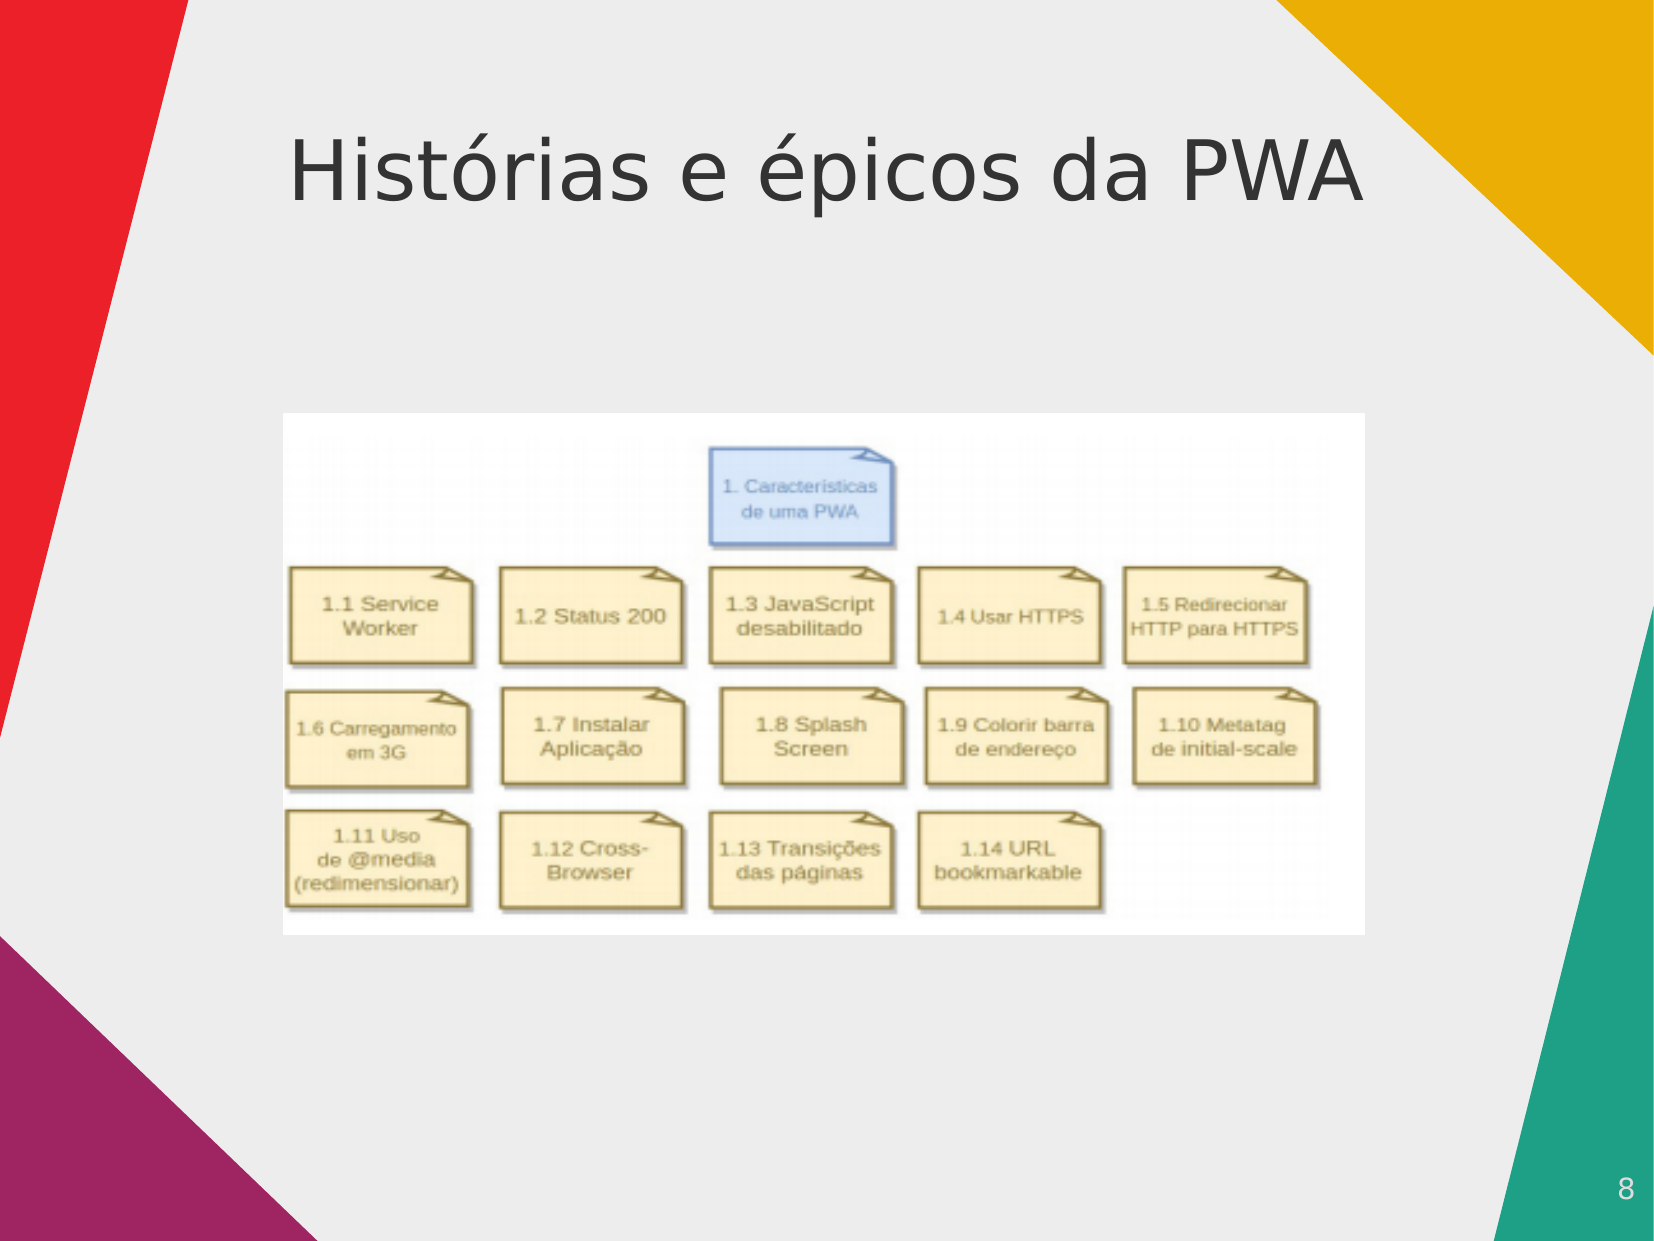

# Histórias e épicos da PWA
8